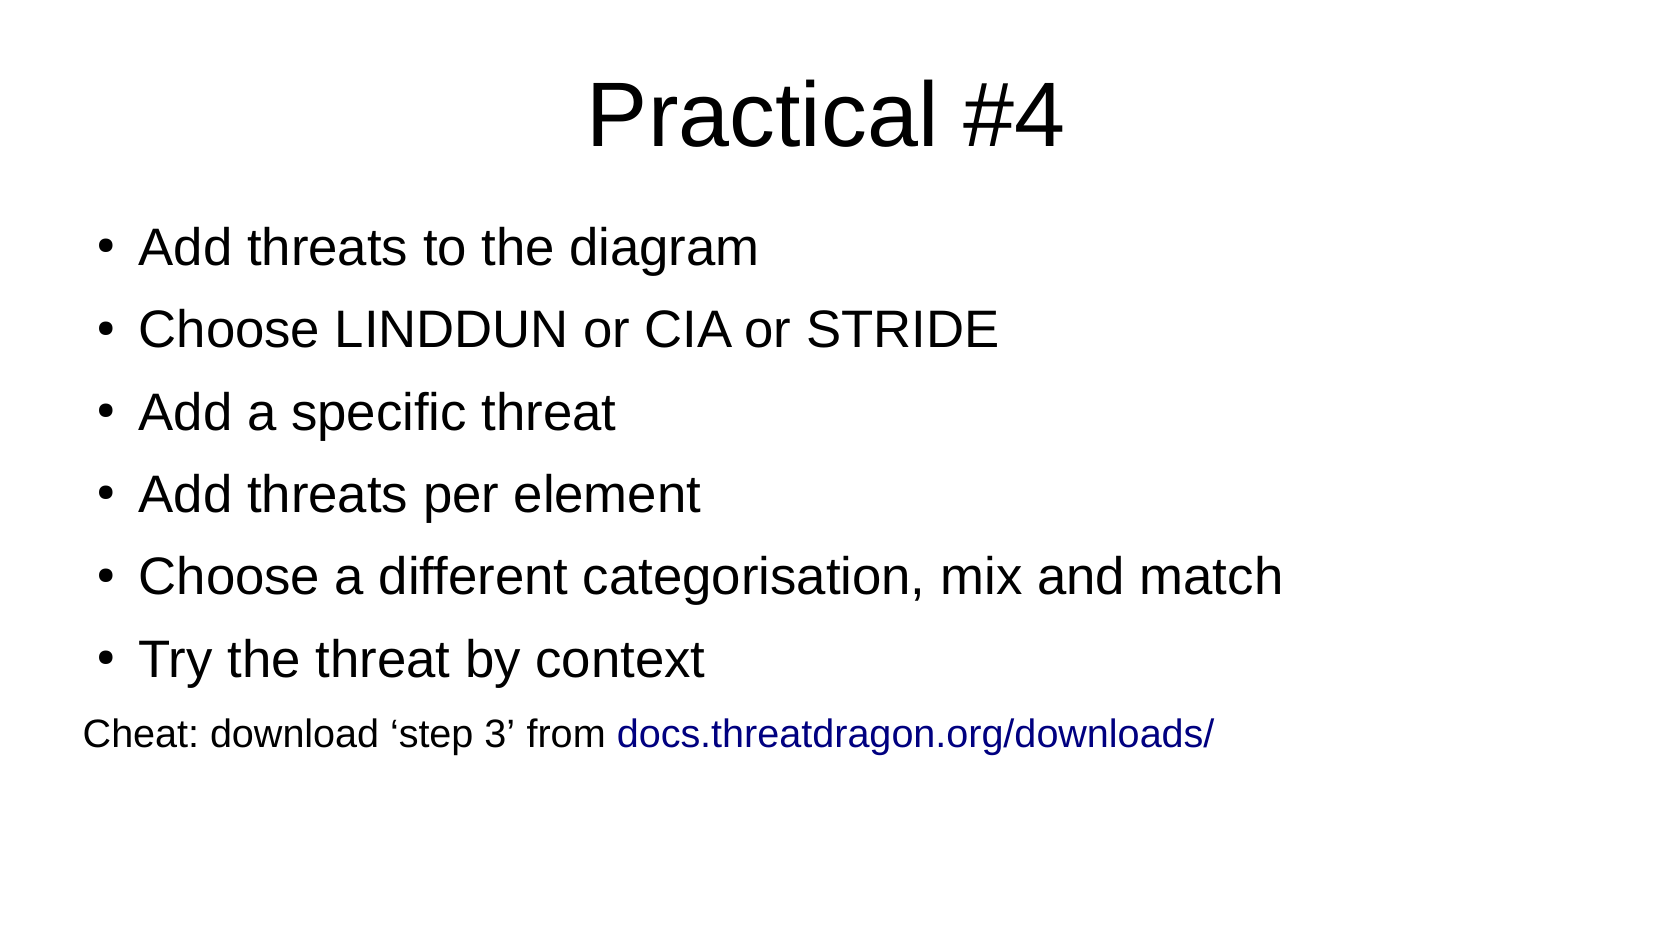

# Practical #4
Add threats to the diagram
Choose LINDDUN or CIA or STRIDE
Add a specific threat
Add threats per element
Choose a different categorisation, mix and match
Try the threat by context
Cheat: download ‘step 3’ from docs.threatdragon.org/downloads/